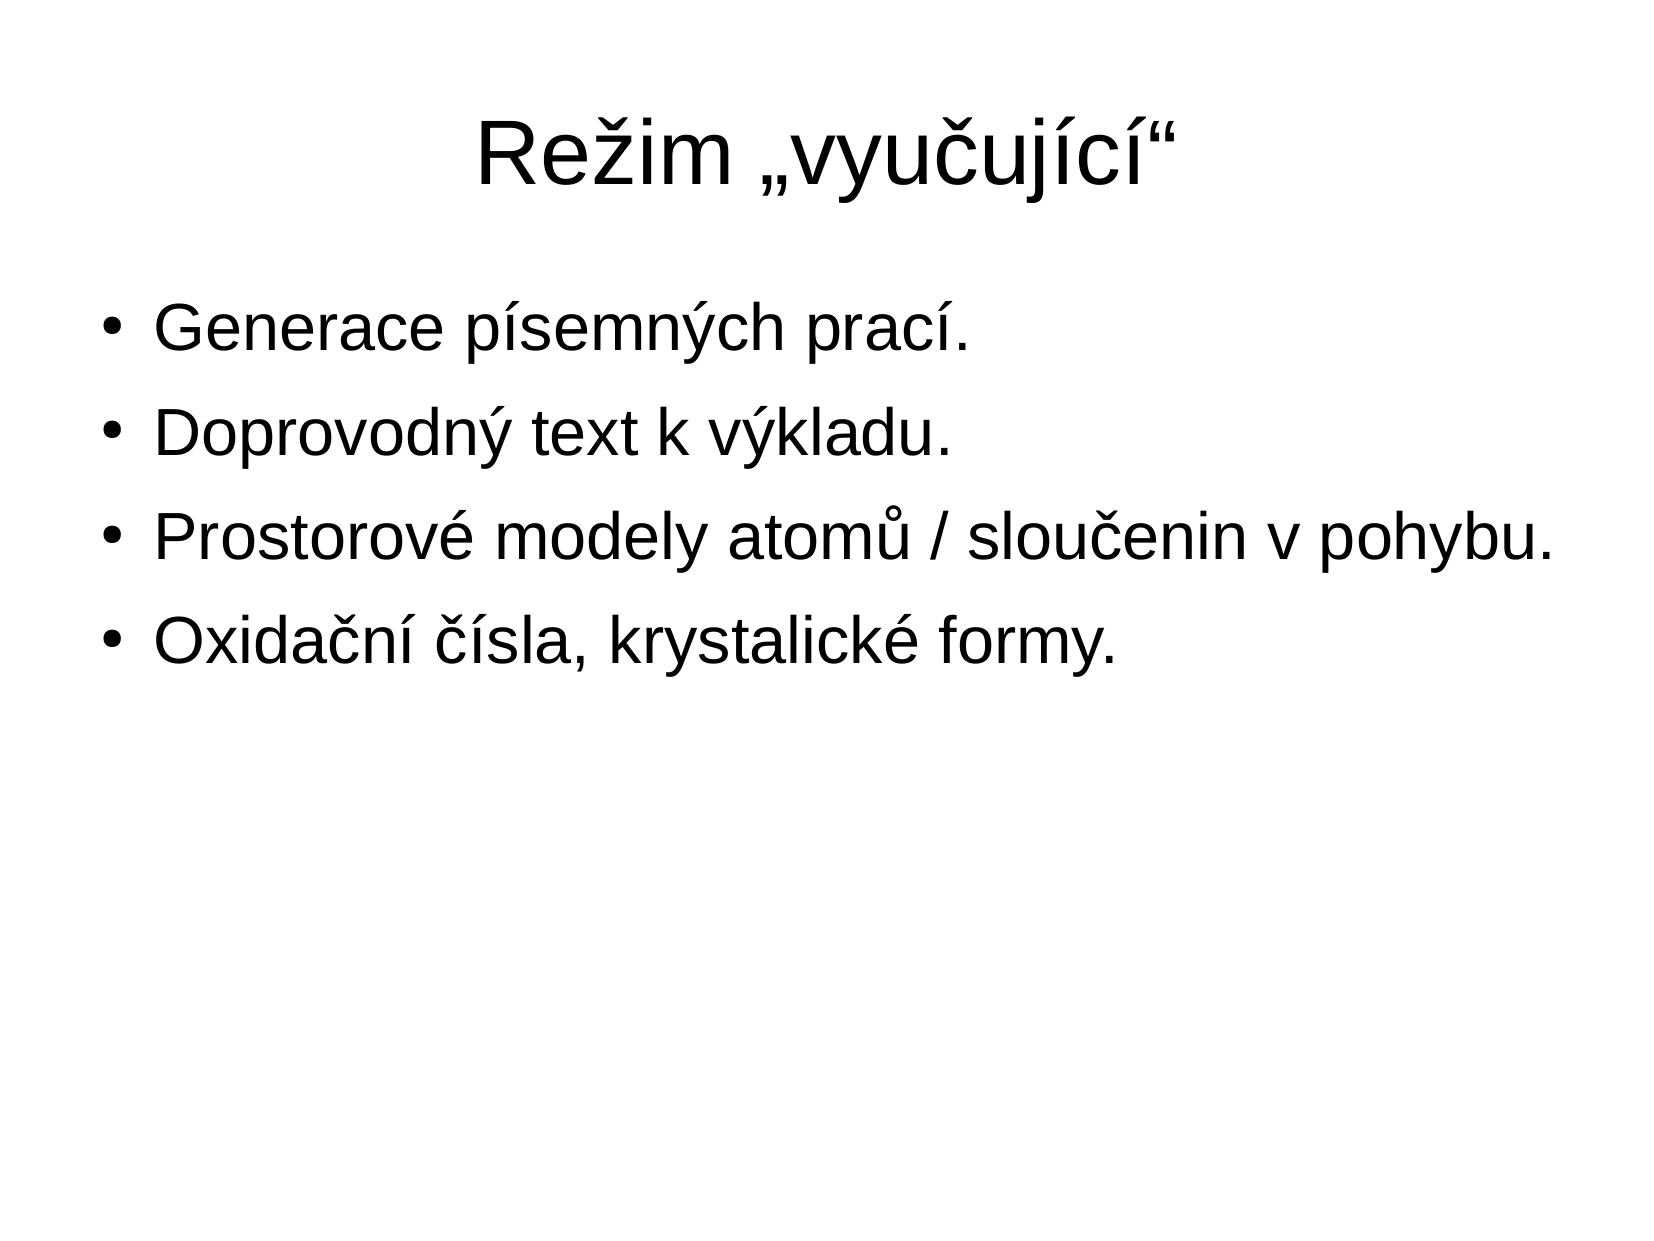

# Režim „vyučující“
Generace písemných prací.
Doprovodný text k výkladu.
Prostorové modely atomů / sloučenin v pohybu.
Oxidační čísla, krystalické formy.